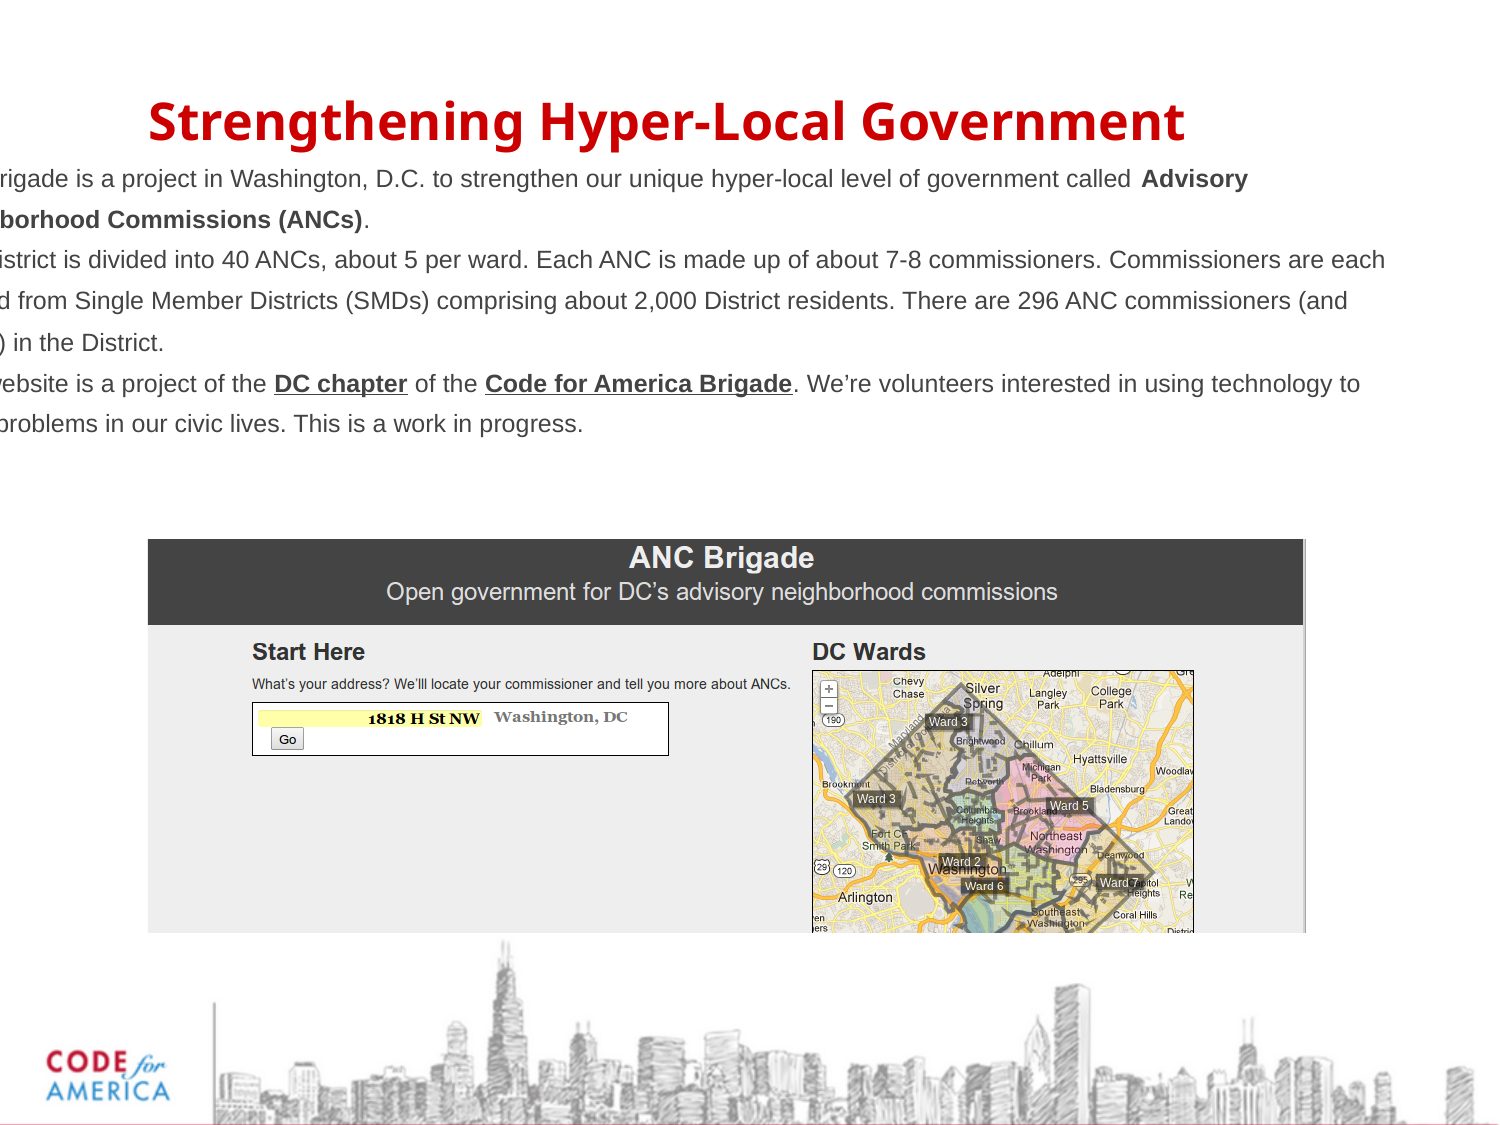

Strengthening Hyper-Local Government
ANCBrigade is a project in Washington, D.C. to strengthen our unique hyper-local level of government called Advisory Neighborhood Commissions (ANCs).
The District is divided into 40 ANCs, about 5 per ward. Each ANC is made up of about 7-8 commissioners. Commissioners are each elected from Single Member Districts (SMDs) comprising about 2,000 District residents. There are 296 ANC commissioners (and SMDs) in the District.
This website is a project of the DC chapter of the Code for America Brigade. We’re volunteers interested in using technology to solve problems in our civic lives. This is a work in progress.